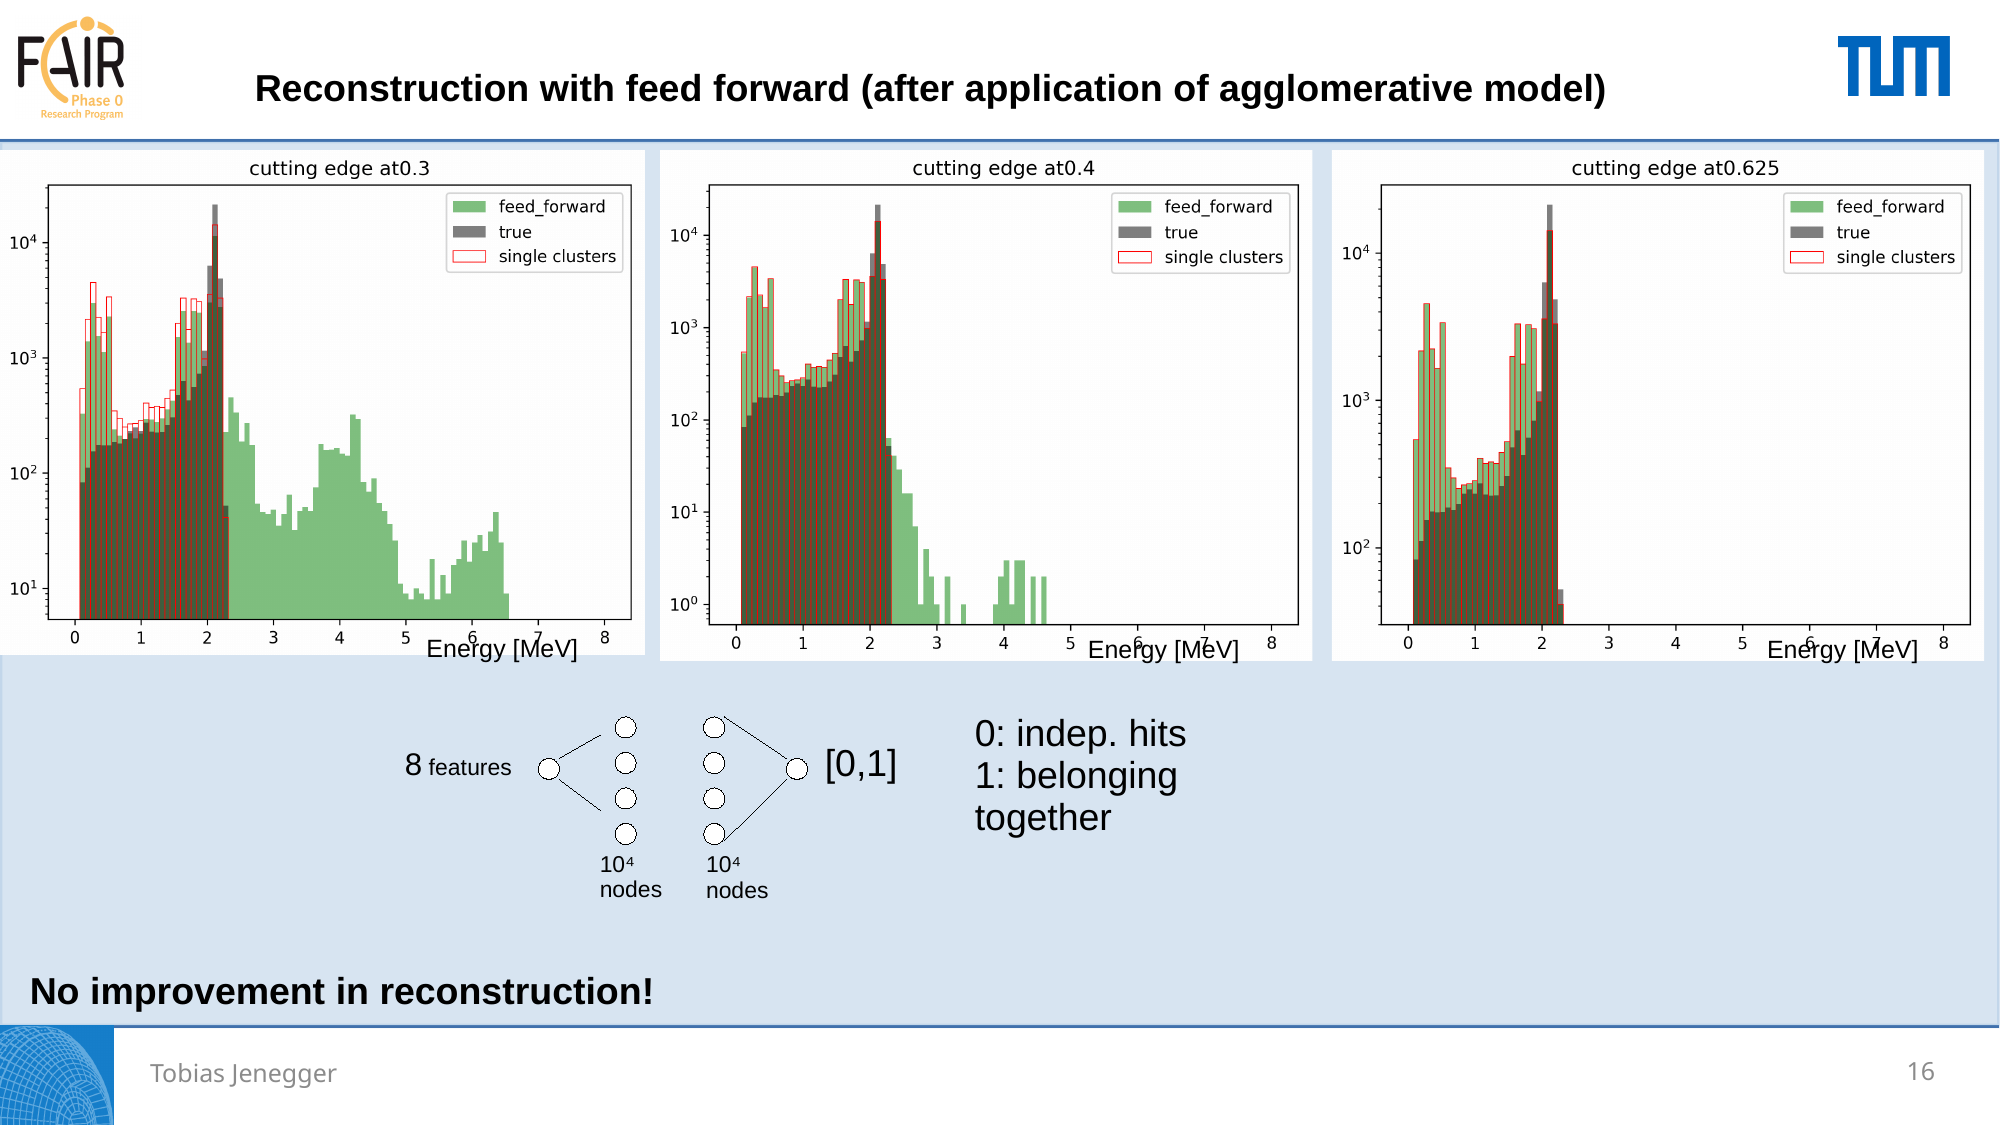

Reconstruction with feed forward (after application of agglomerative model)
Energy [MeV]
Energy [MeV]
Energy [MeV]
0: indep. hits
1: belonging together
[0,1]
8 features
10⁴ nodes
10⁴ nodes
No improvement in reconstruction!
16